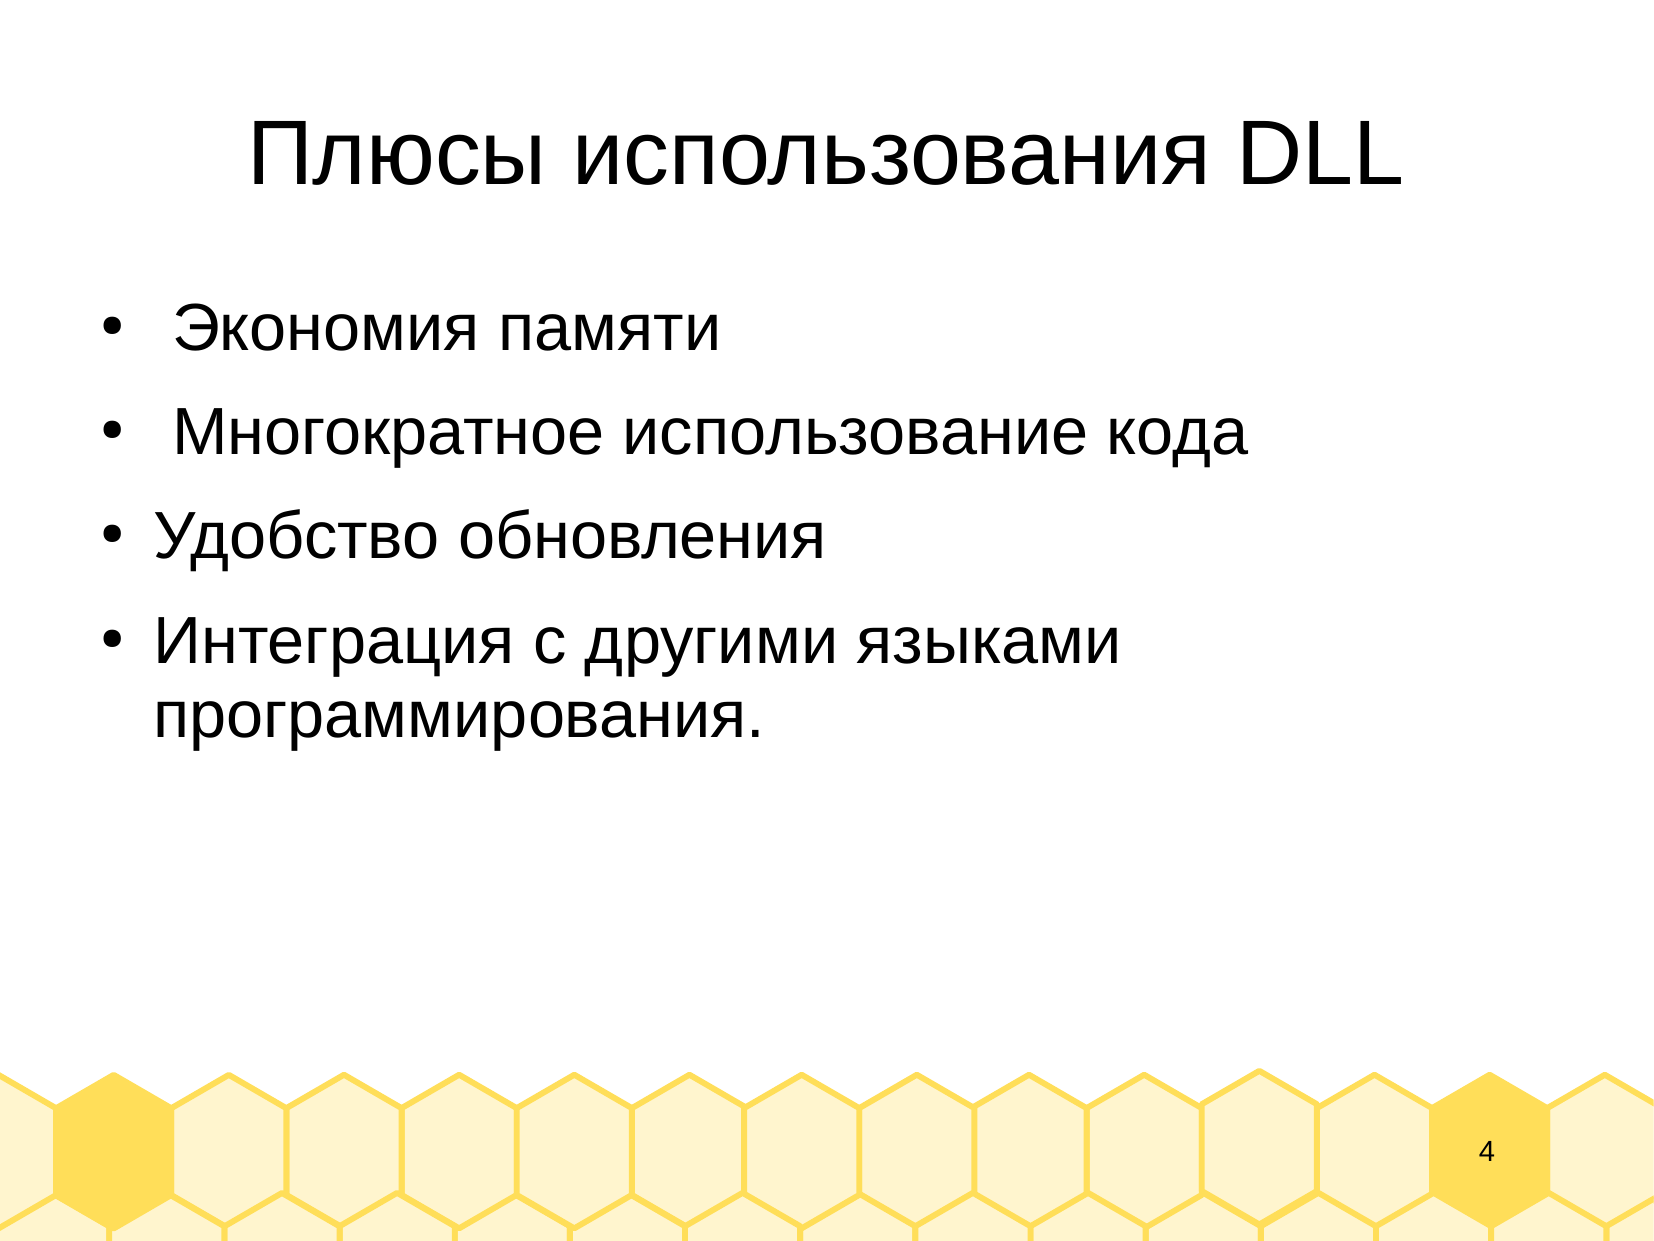

# Плюсы использования DLL
 Экономия памяти
 Многократное использование кода
Удобство обновления
Интеграция с другими языками программирования.